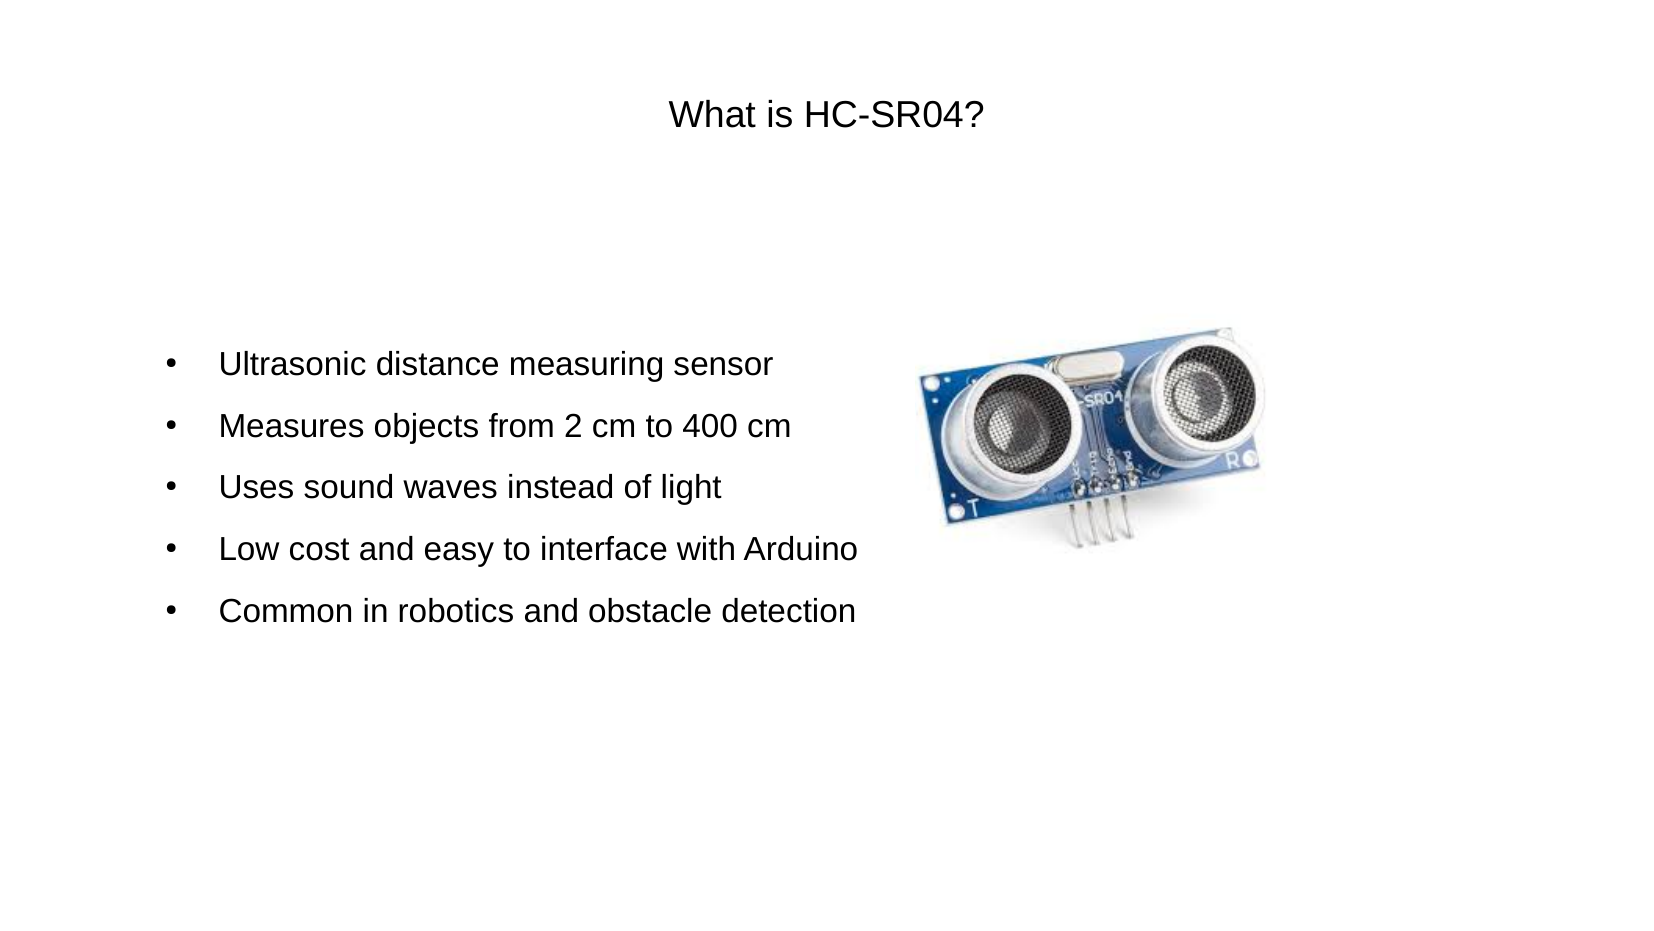

# What is HC-SR04?
Ultrasonic distance measuring sensor
Measures objects from 2 cm to 400 cm
Uses sound waves instead of light
Low cost and easy to interface with Arduino
Common in robotics and obstacle detection